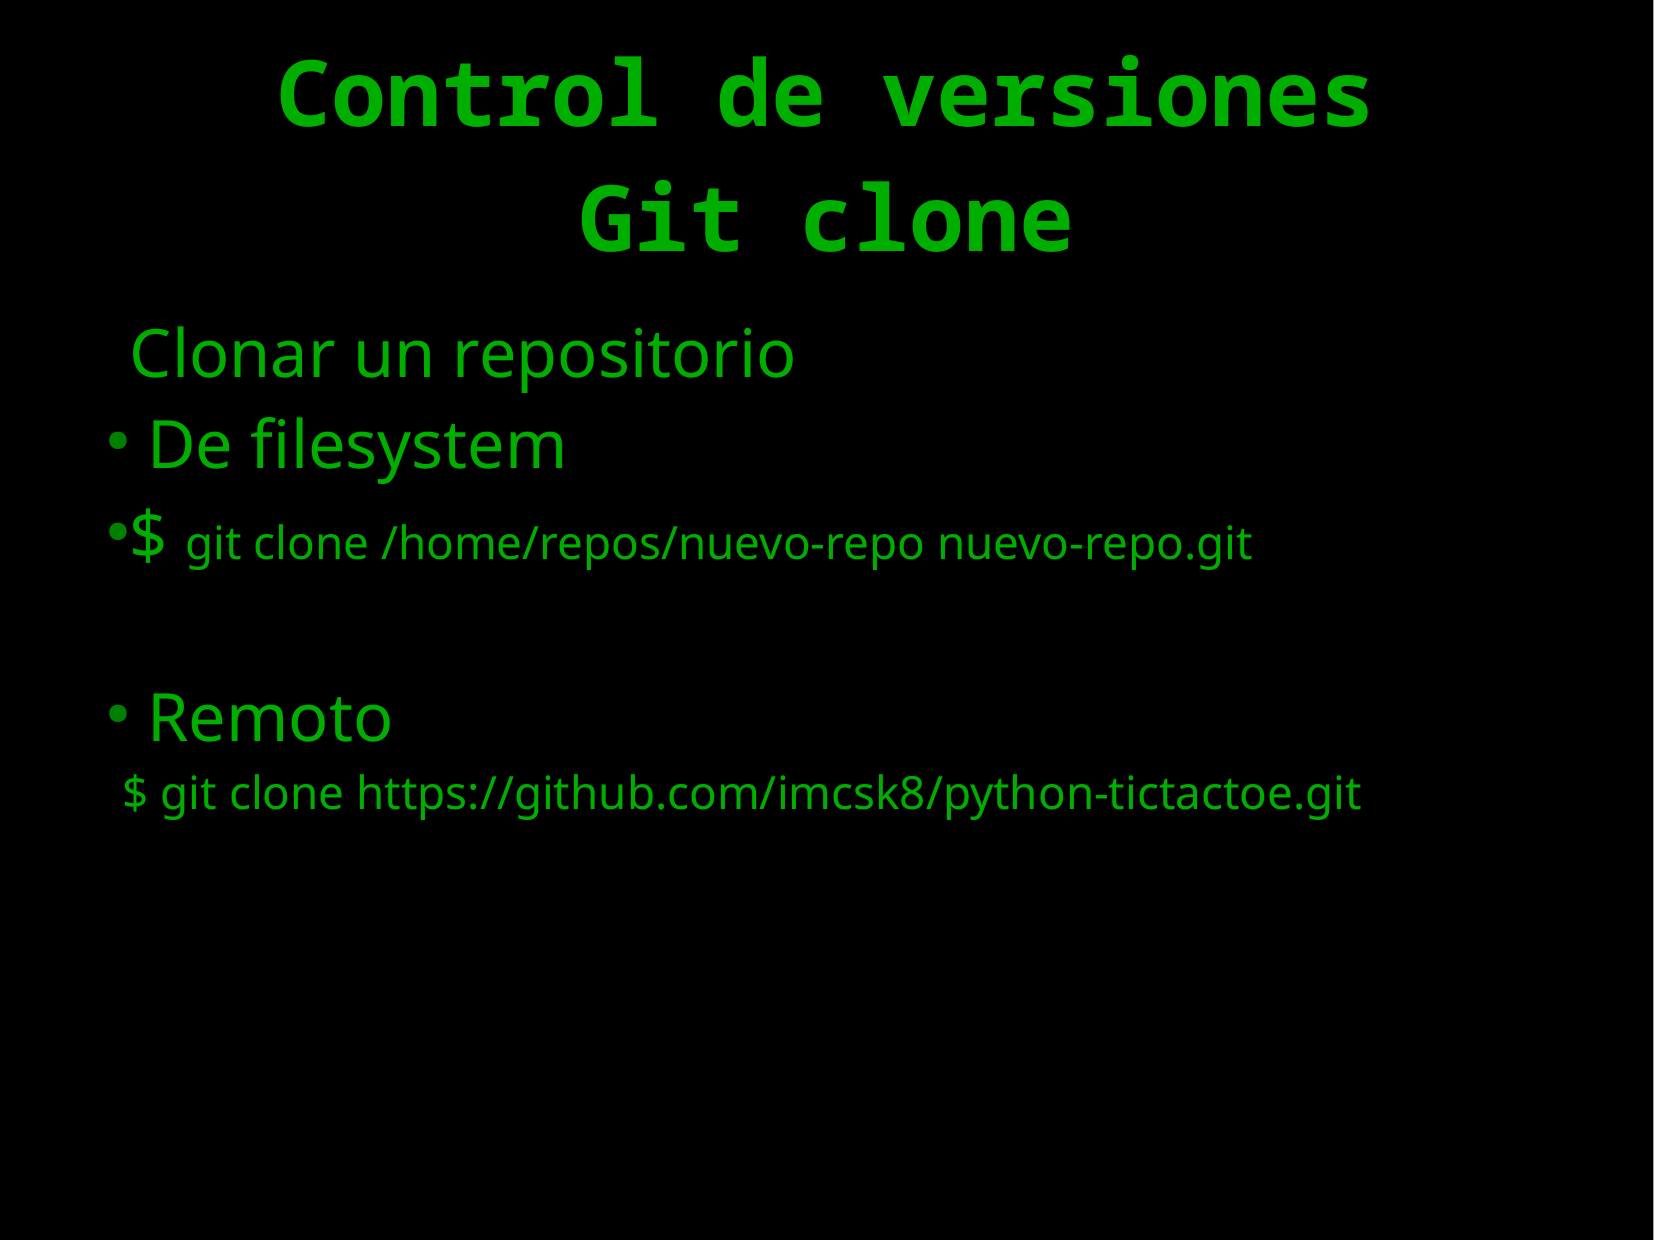

# Control de versiones Git clone
Clonar un repositorio
 De filesystem
$ git clone /home/repos/nuevo-repo nuevo-repo.git
 Remoto
$ git clone https://github.com/imcsk8/python-tictactoe.git